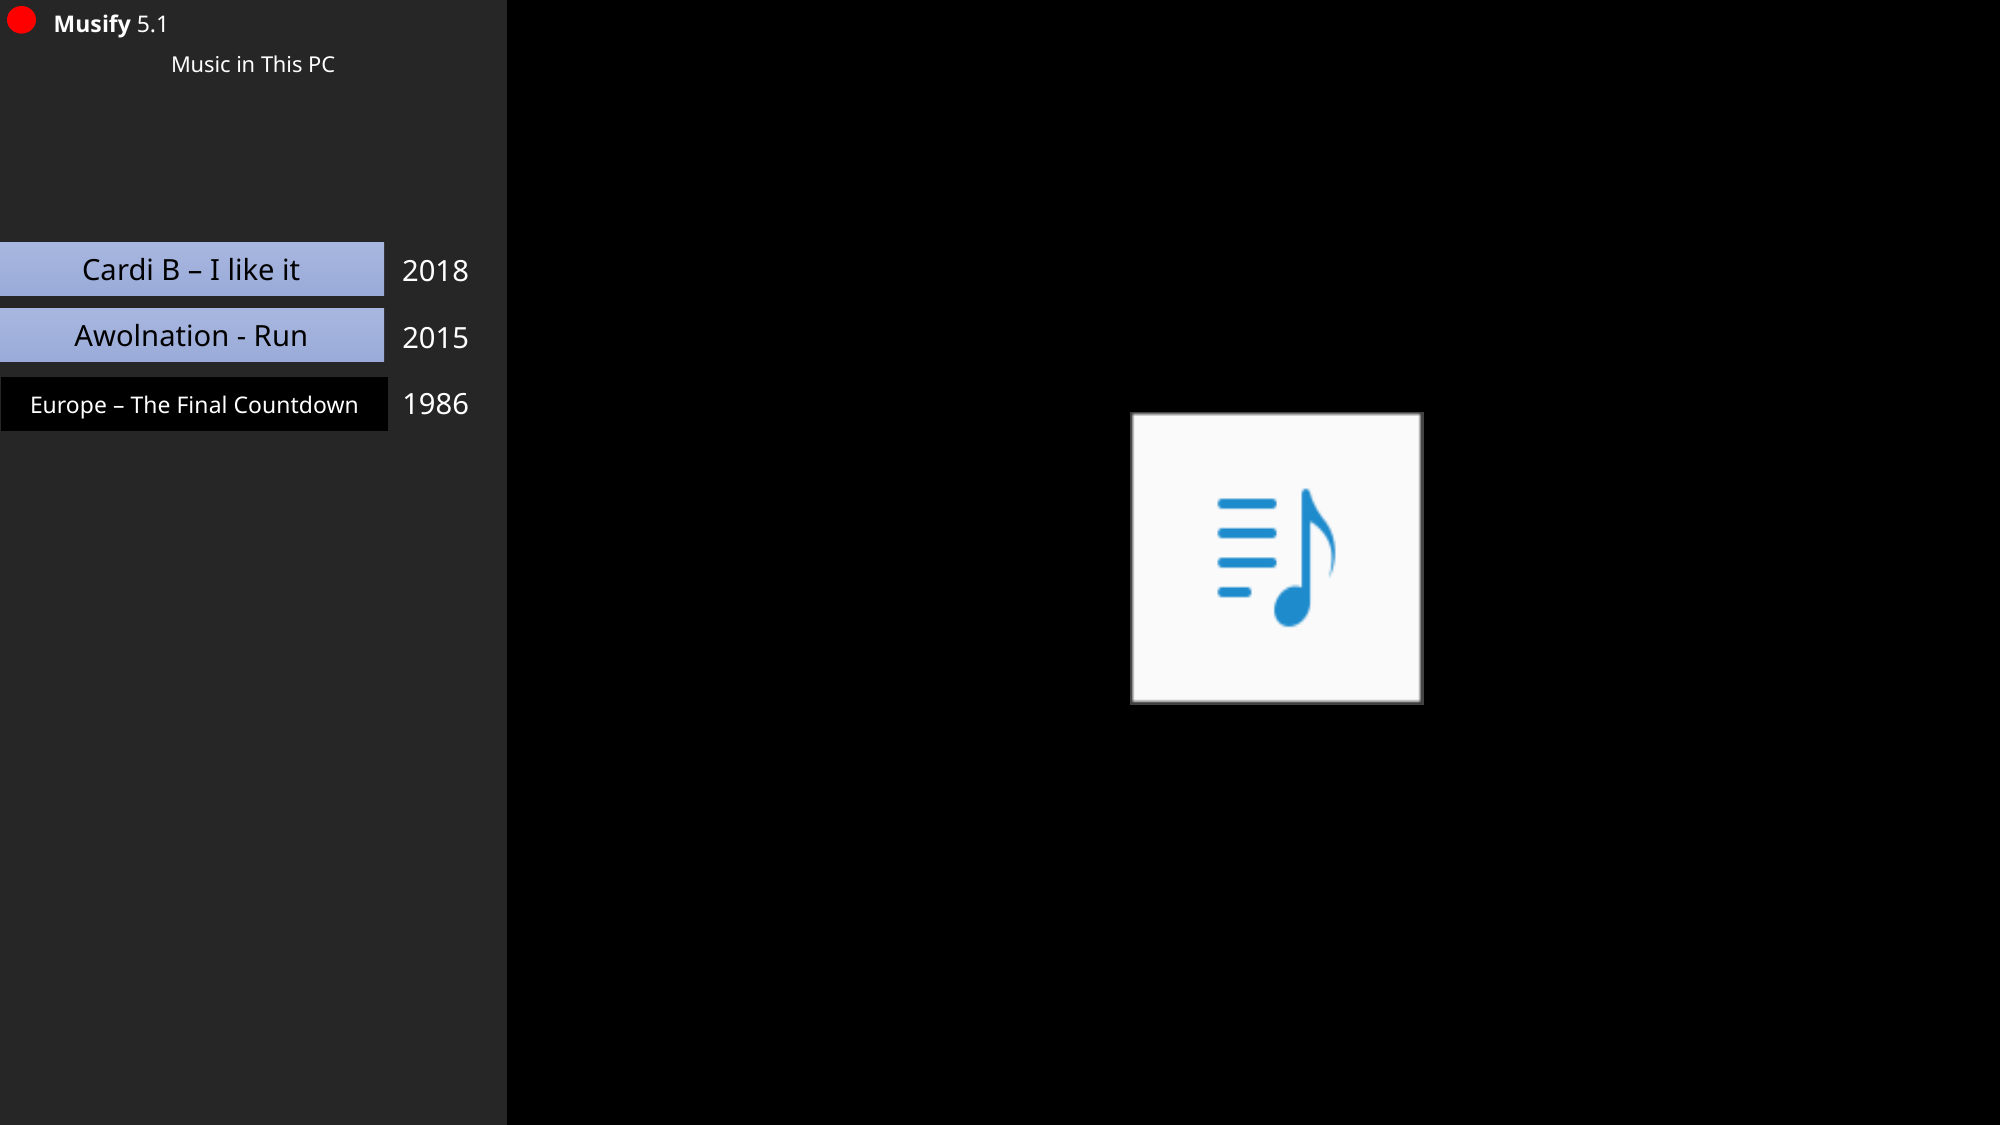

# Musify 5.1
Music in This PC
Cardi B – I like it
2018
Awolnation - Run
2015
Europe – The Final Countdown
1986